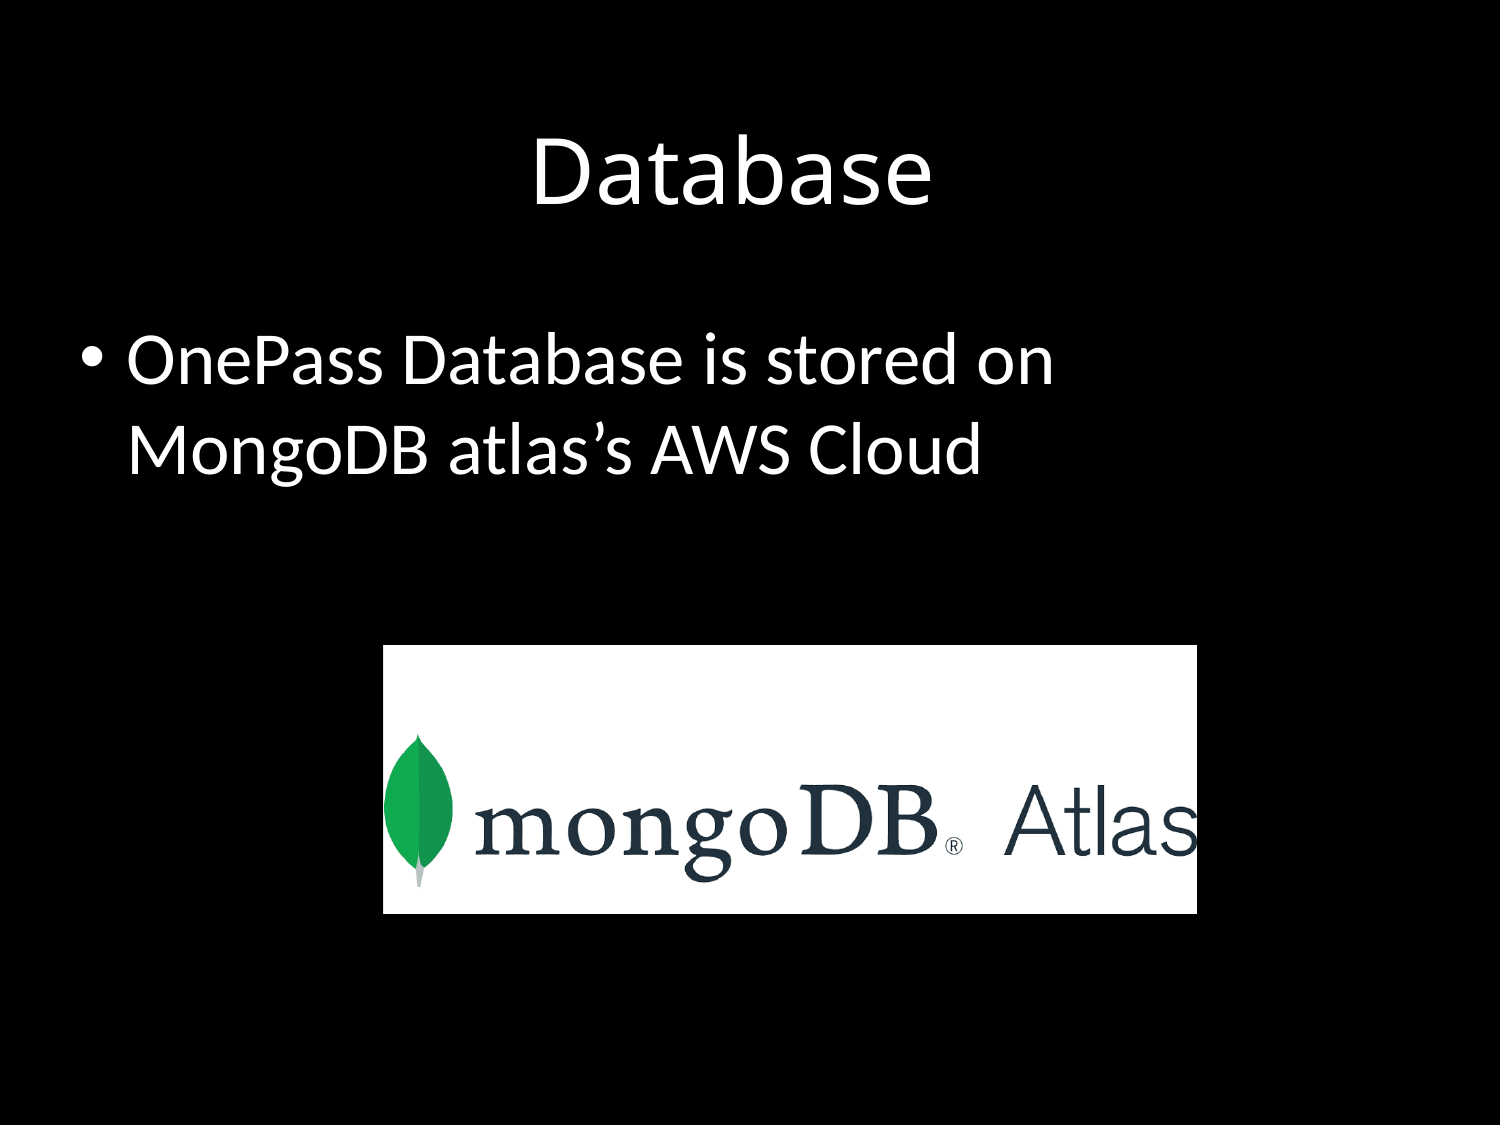

Database
OnePass Database is stored on MongoDB atlas’s AWS Cloud